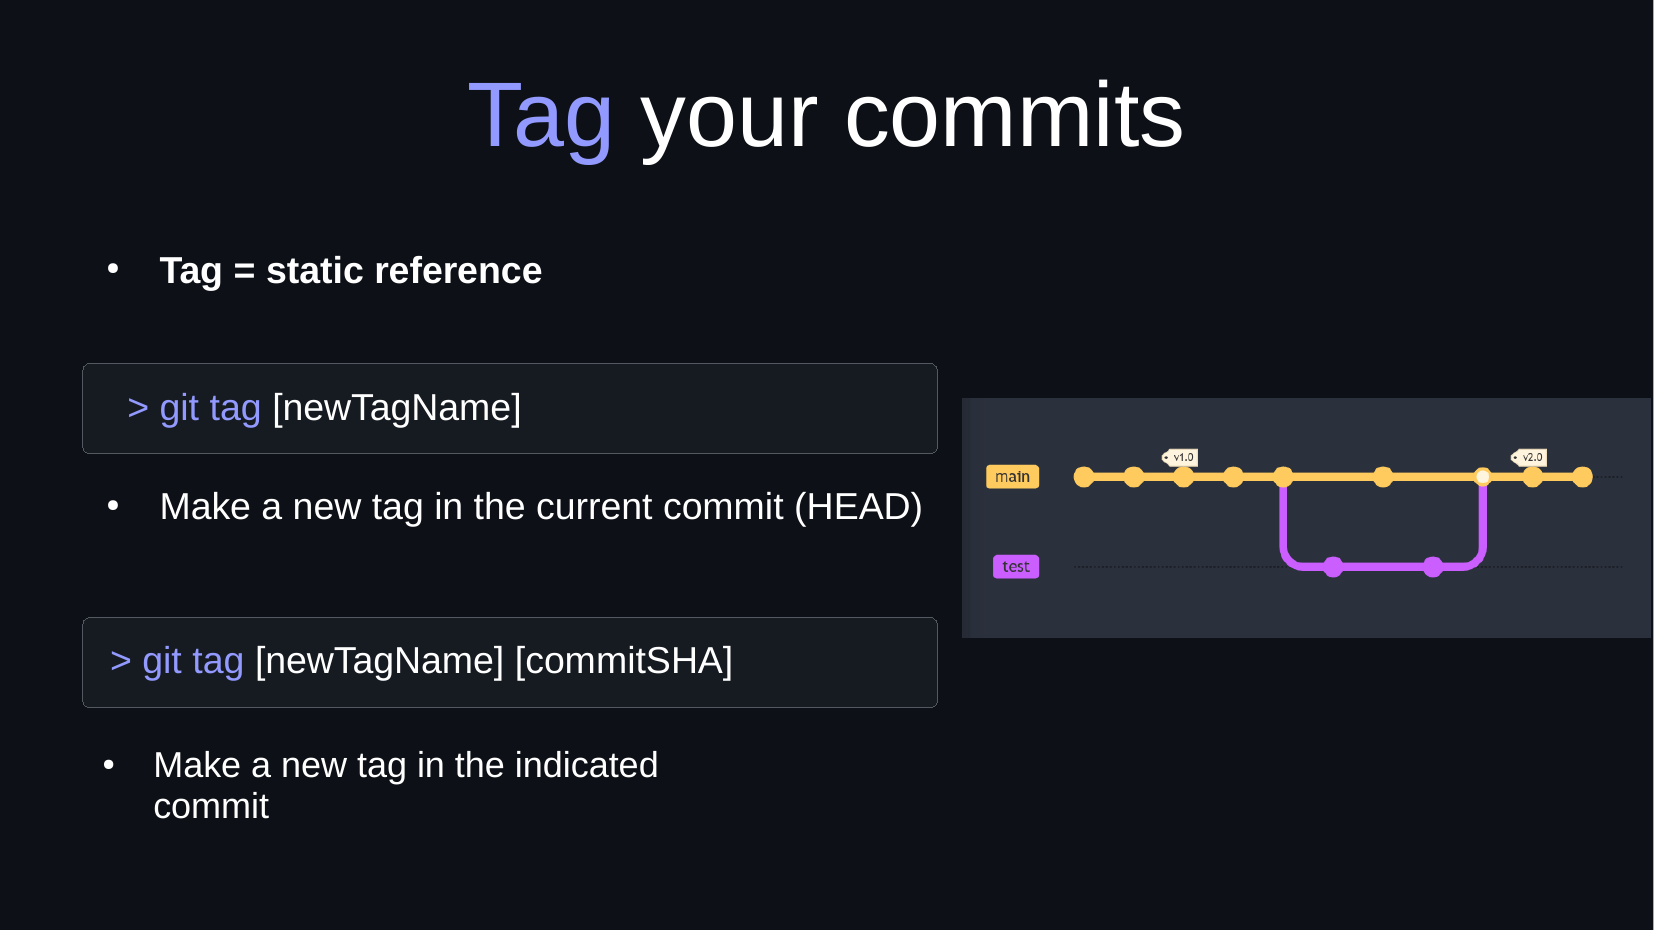

# Tag your commits
Tag = static reference
> git tag [newTagName]
Make a new tag in the current commit (HEAD)
> git tag [newTagName] [commitSHA]
Make a new tag in the indicated commit